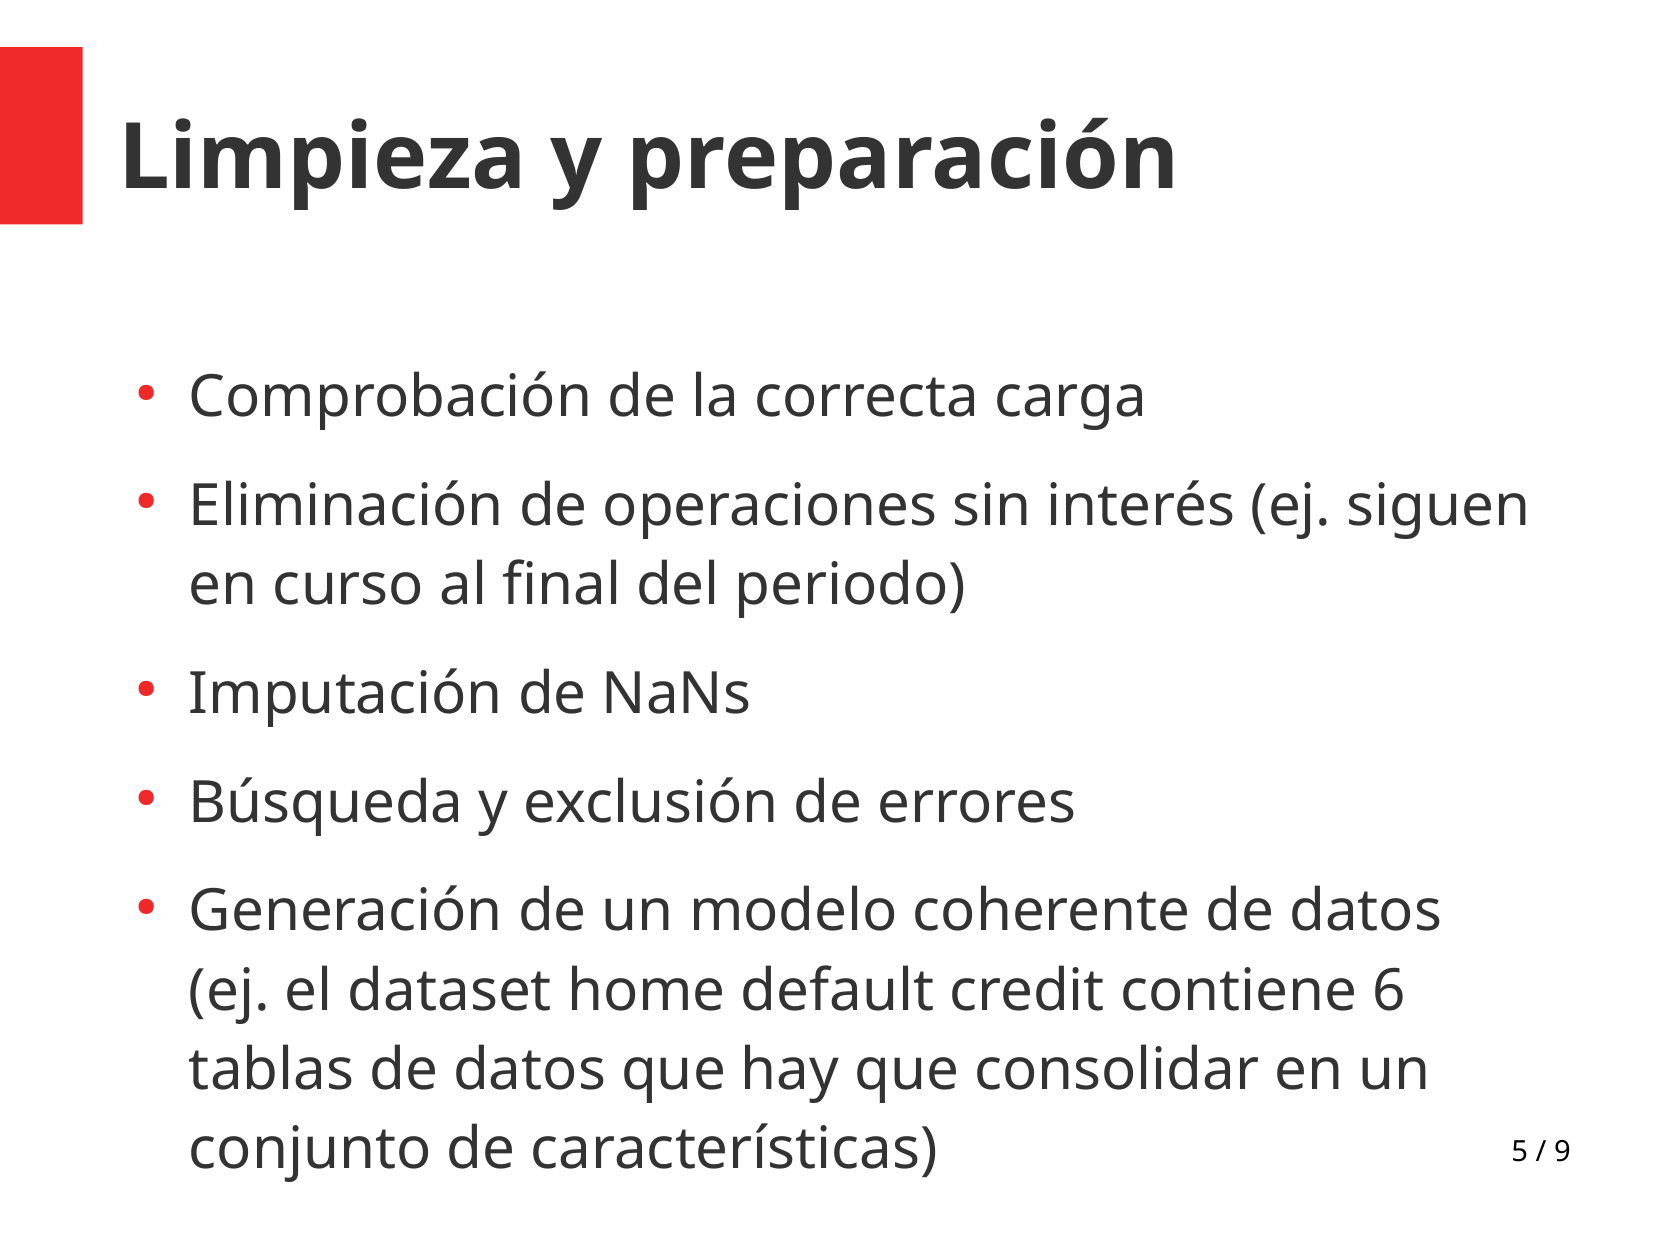

# Limpieza y preparación
Comprobación de la correcta carga
Eliminación de operaciones sin interés (ej. siguen en curso al final del periodo)
Imputación de NaNs
Búsqueda y exclusión de errores
Generación de un modelo coherente de datos (ej. el dataset home default credit contiene 6 tablas de datos que hay que consolidar en un conjunto de características)
5